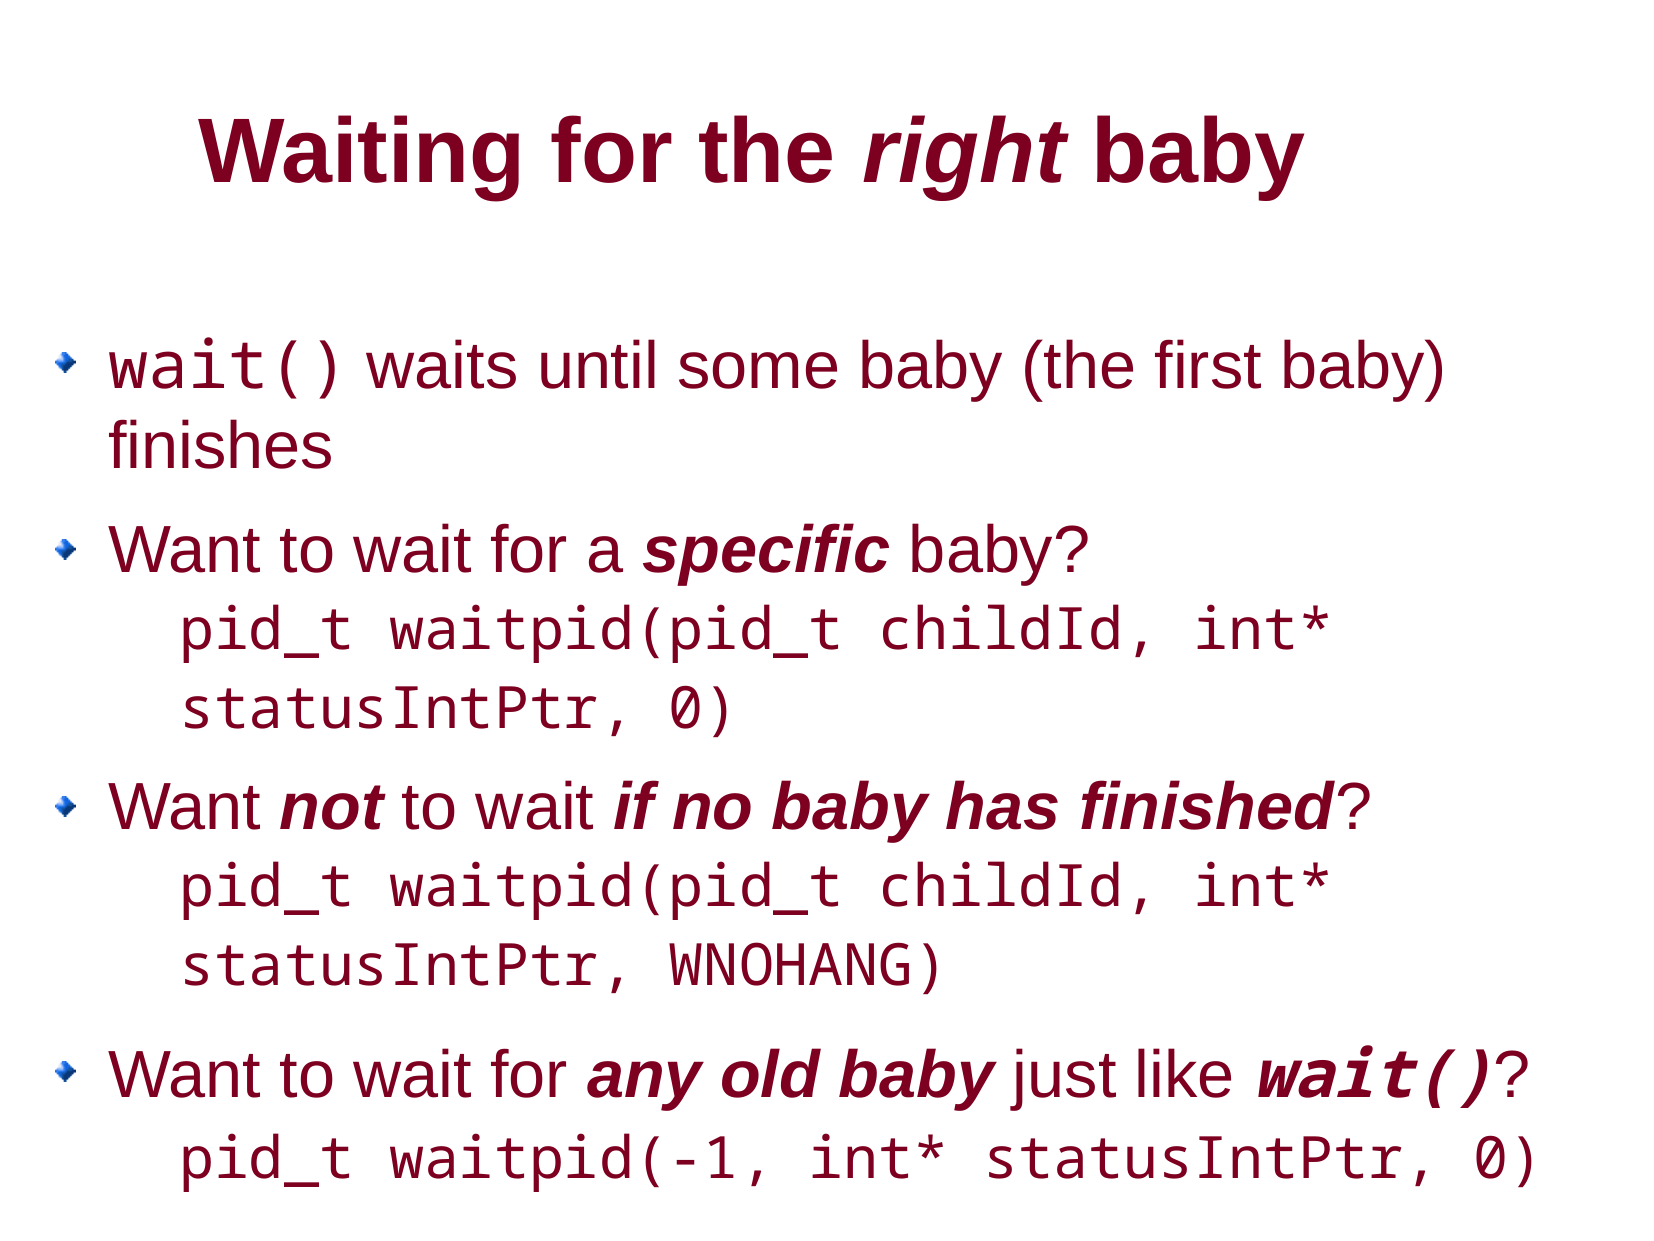

# Waiting for the right baby
wait() waits until some baby (the first baby) finishes
Want to wait for a specific baby?
pid_t waitpid(pid_t childId, int* statusIntPtr, 0)
Want not to wait if no baby has finished?
pid_t waitpid(pid_t childId, int* statusIntPtr, WNOHANG)
Want to wait for any old baby just like wait()?
pid_t waitpid(-1, int* statusIntPtr, 0)